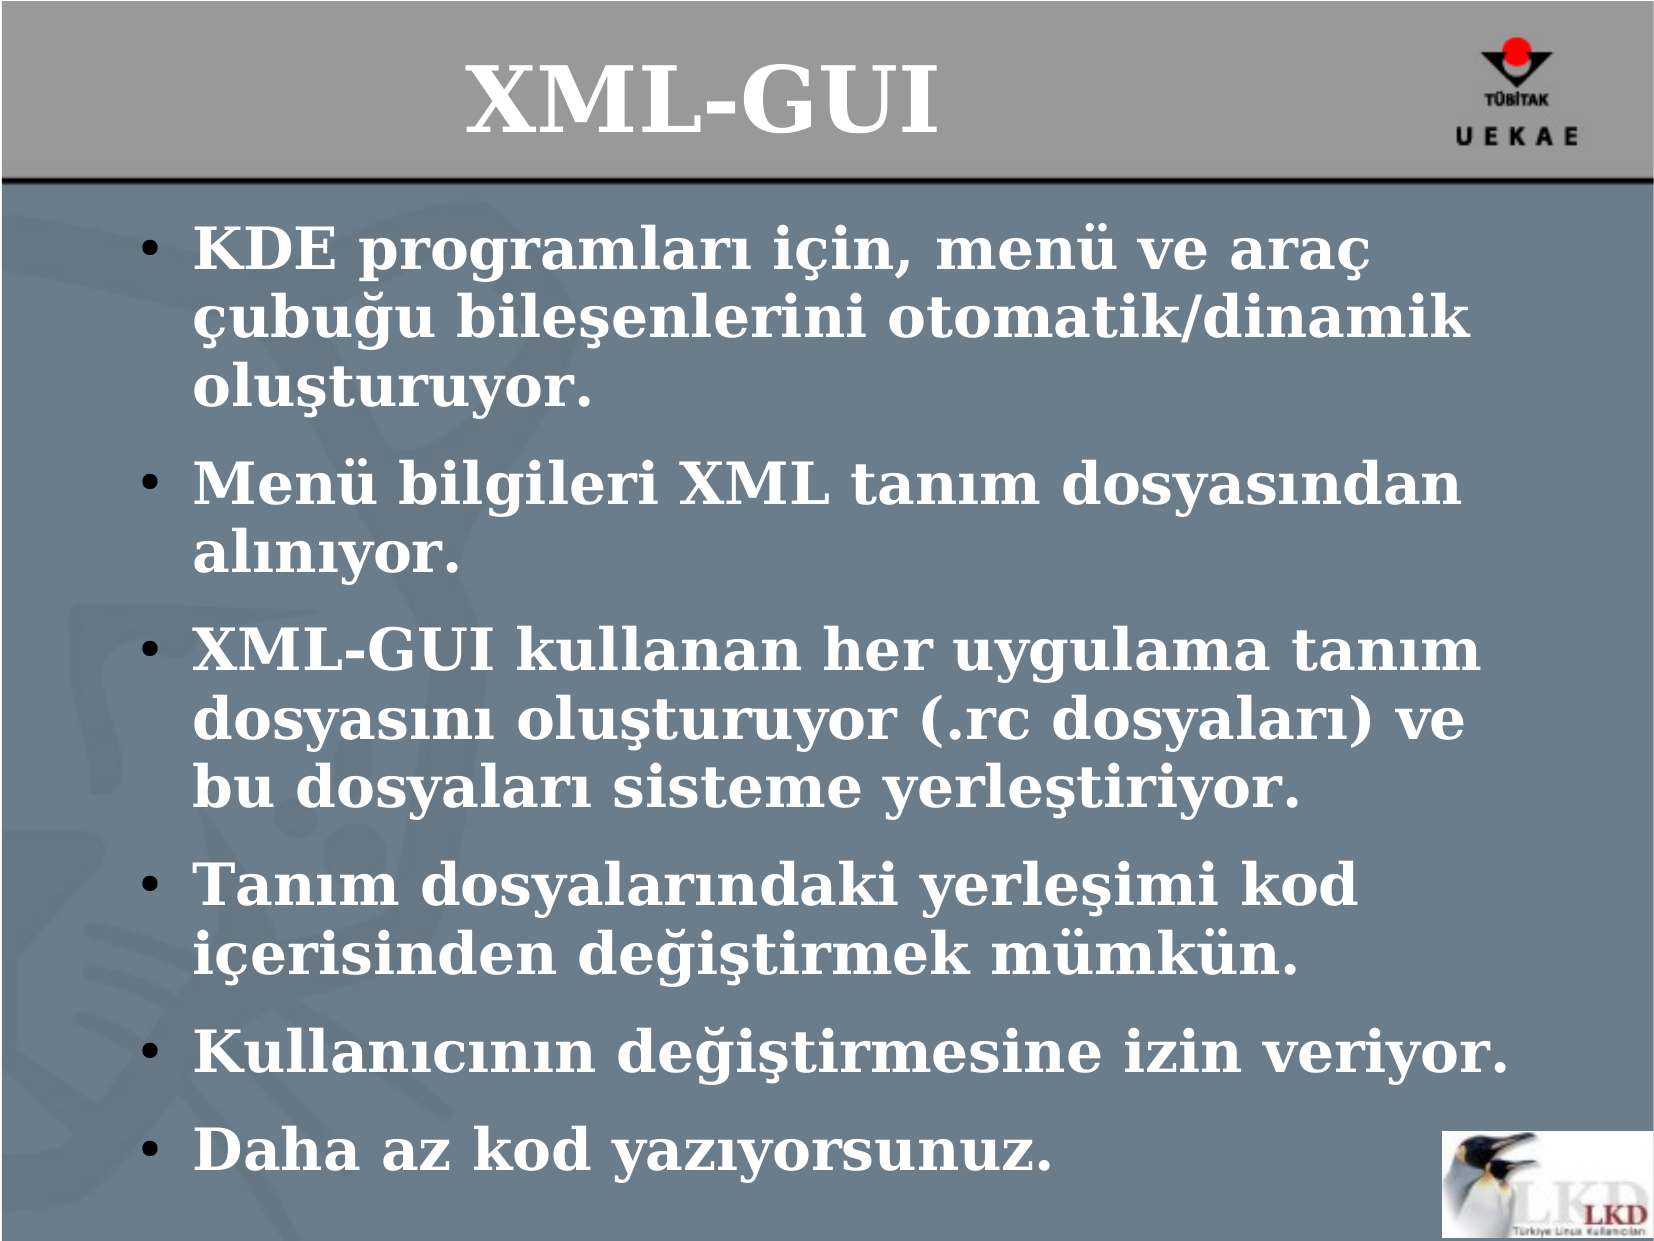

# XML-GUI
KDE programları için, menü ve araç çubuğu bileşenlerini otomatik/dinamik oluşturuyor.
Menü bilgileri XML tanım dosyasından alınıyor.
XML-GUI kullanan her uygulama tanım dosyasını oluşturuyor (.rc dosyaları) ve bu dosyaları sisteme yerleştiriyor.
Tanım dosyalarındaki yerleşimi kod içerisinden değiştirmek mümkün.
Kullanıcının değiştirmesine izin veriyor.
Daha az kod yazıyorsunuz.